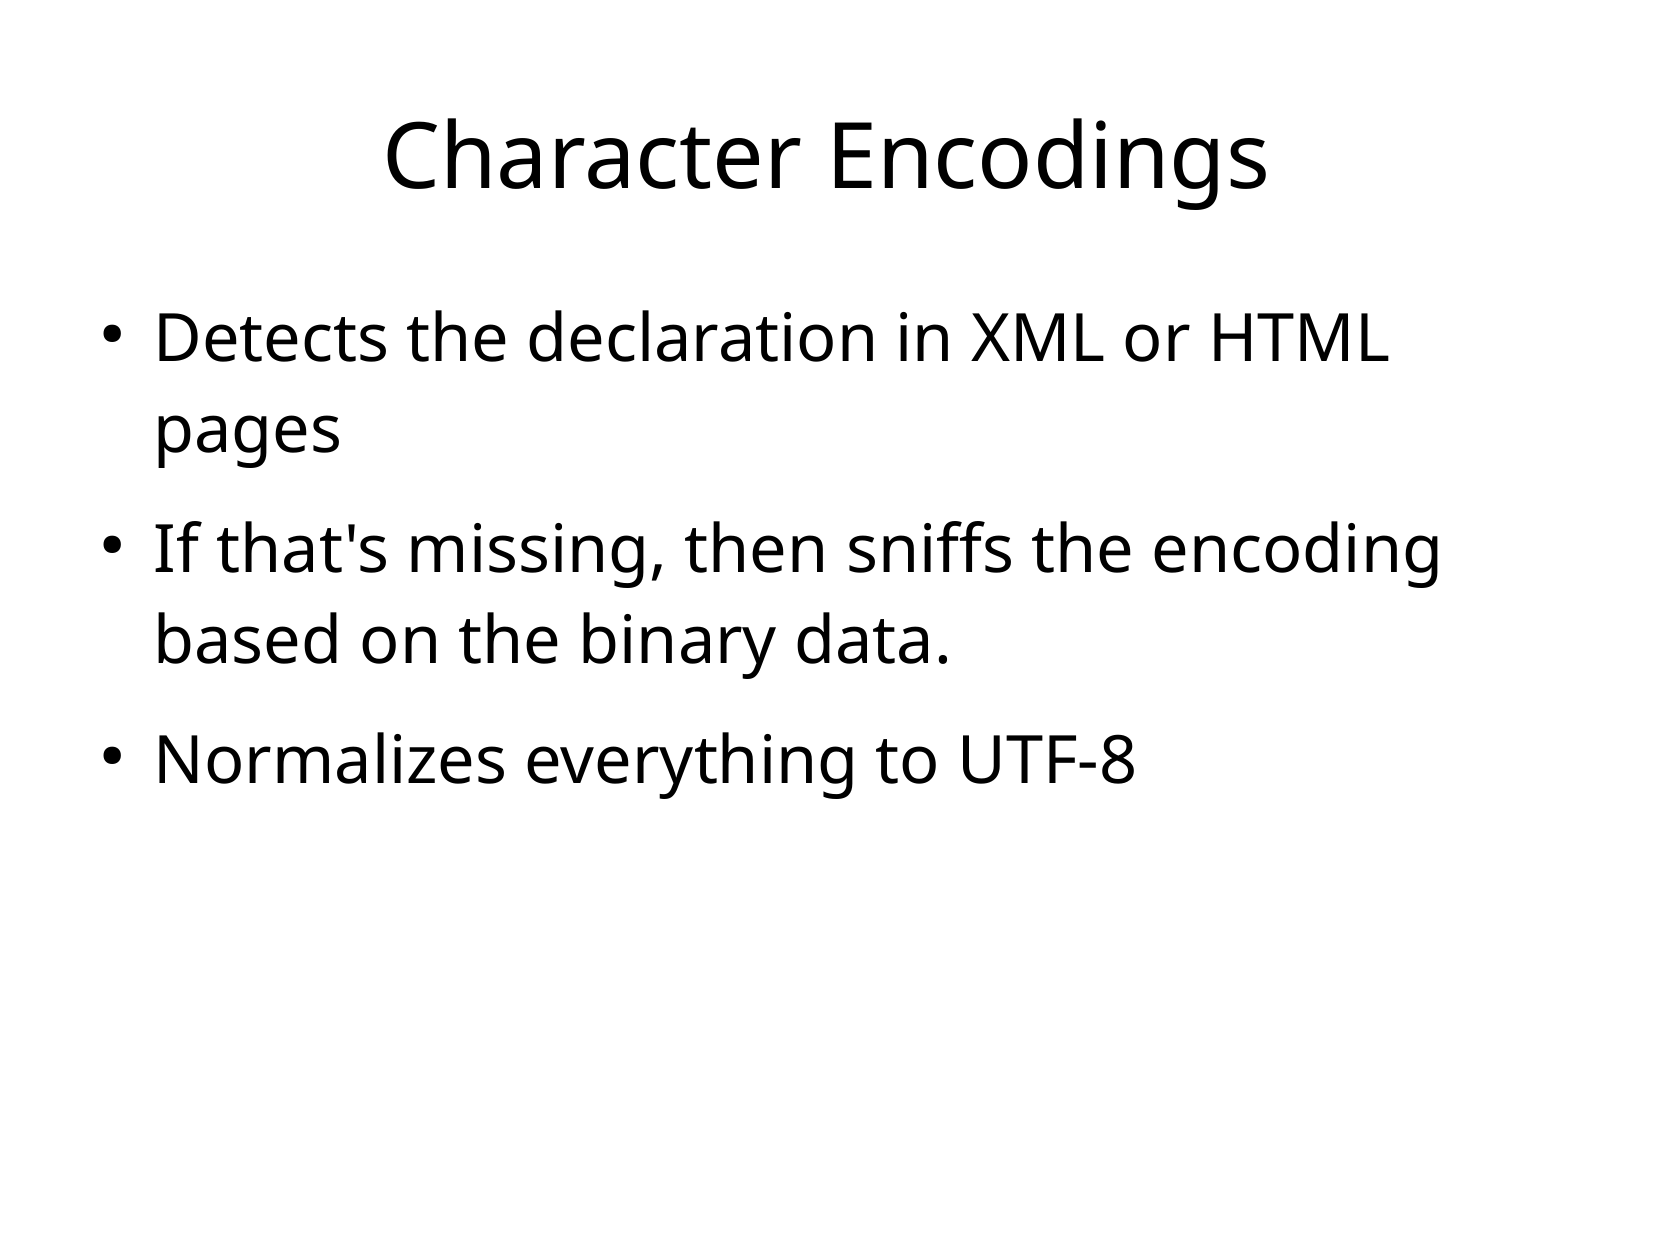

# Character Encodings
Detects the declaration in XML or HTML pages
If that's missing, then sniffs the encoding based on the binary data.
Normalizes everything to UTF-8